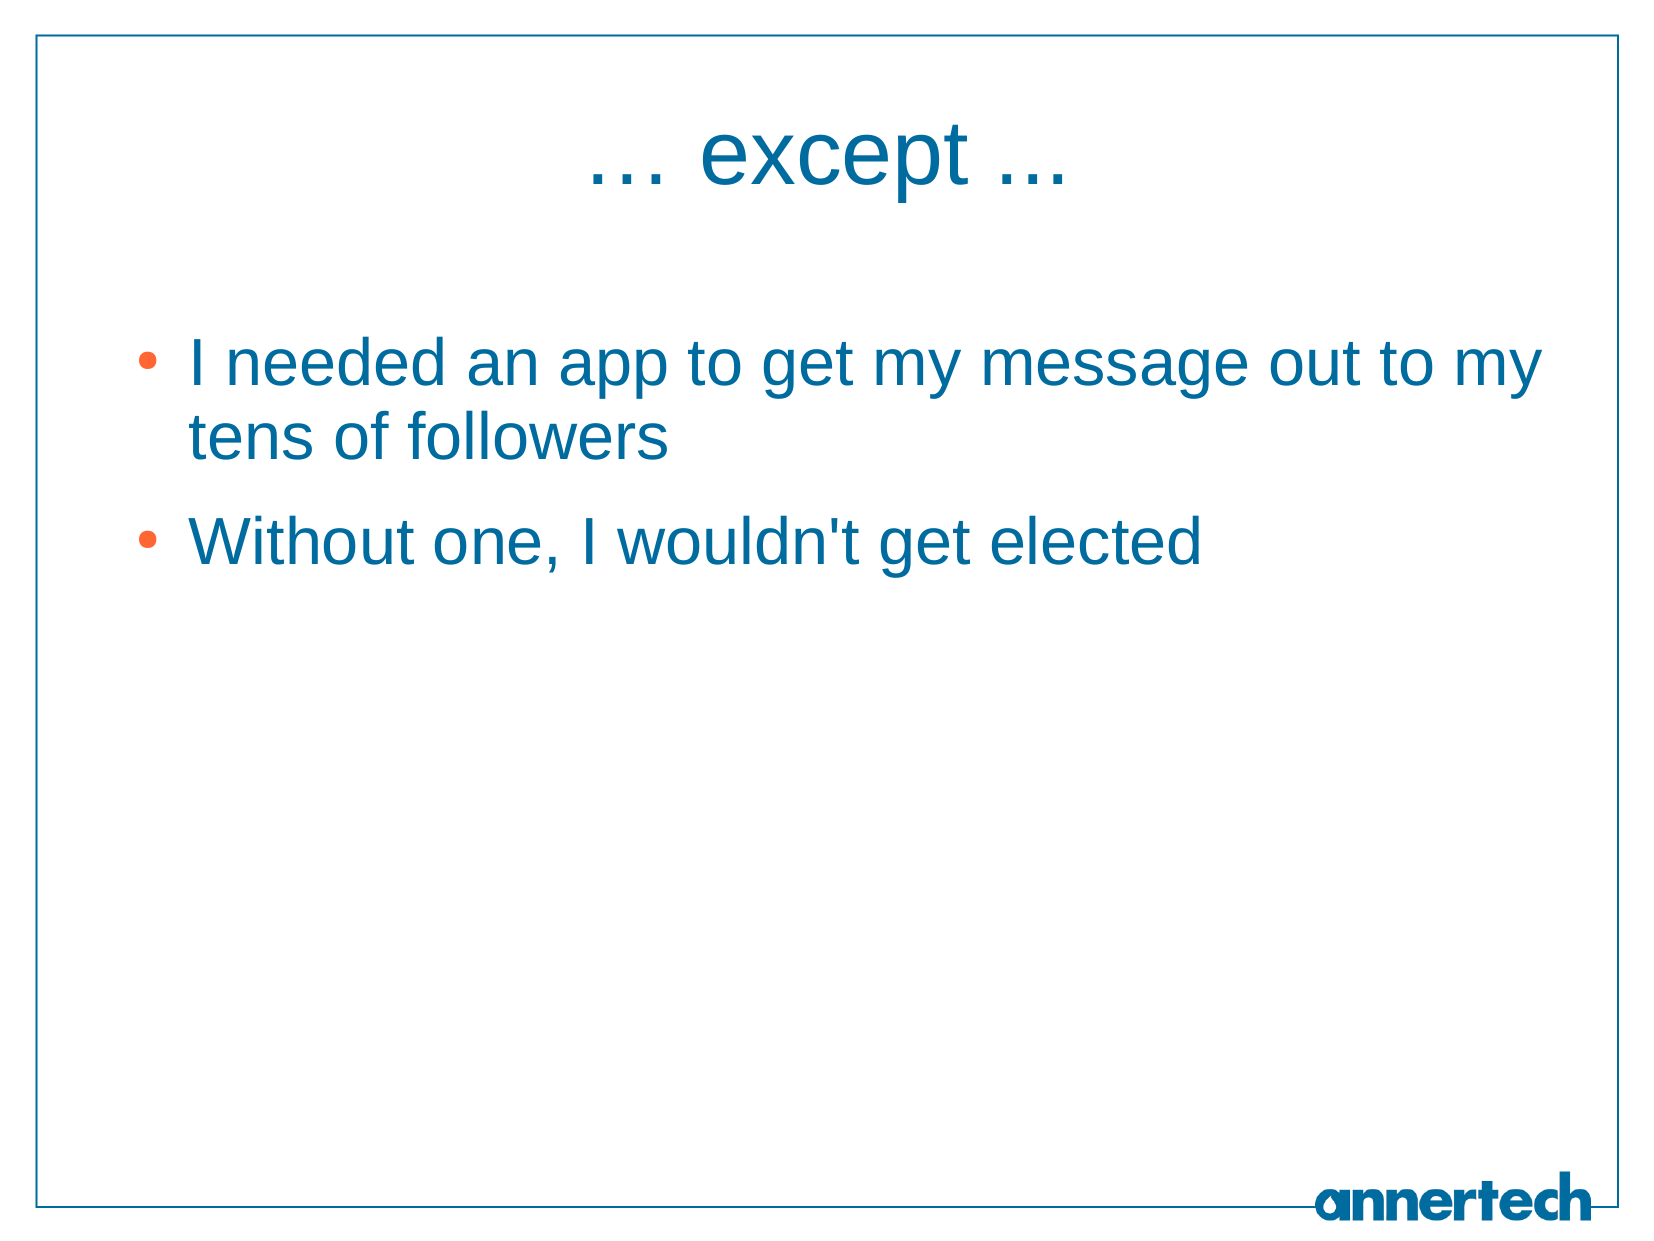

# … except ...
I needed an app to get my message out to my tens of followers
Without one, I wouldn't get elected